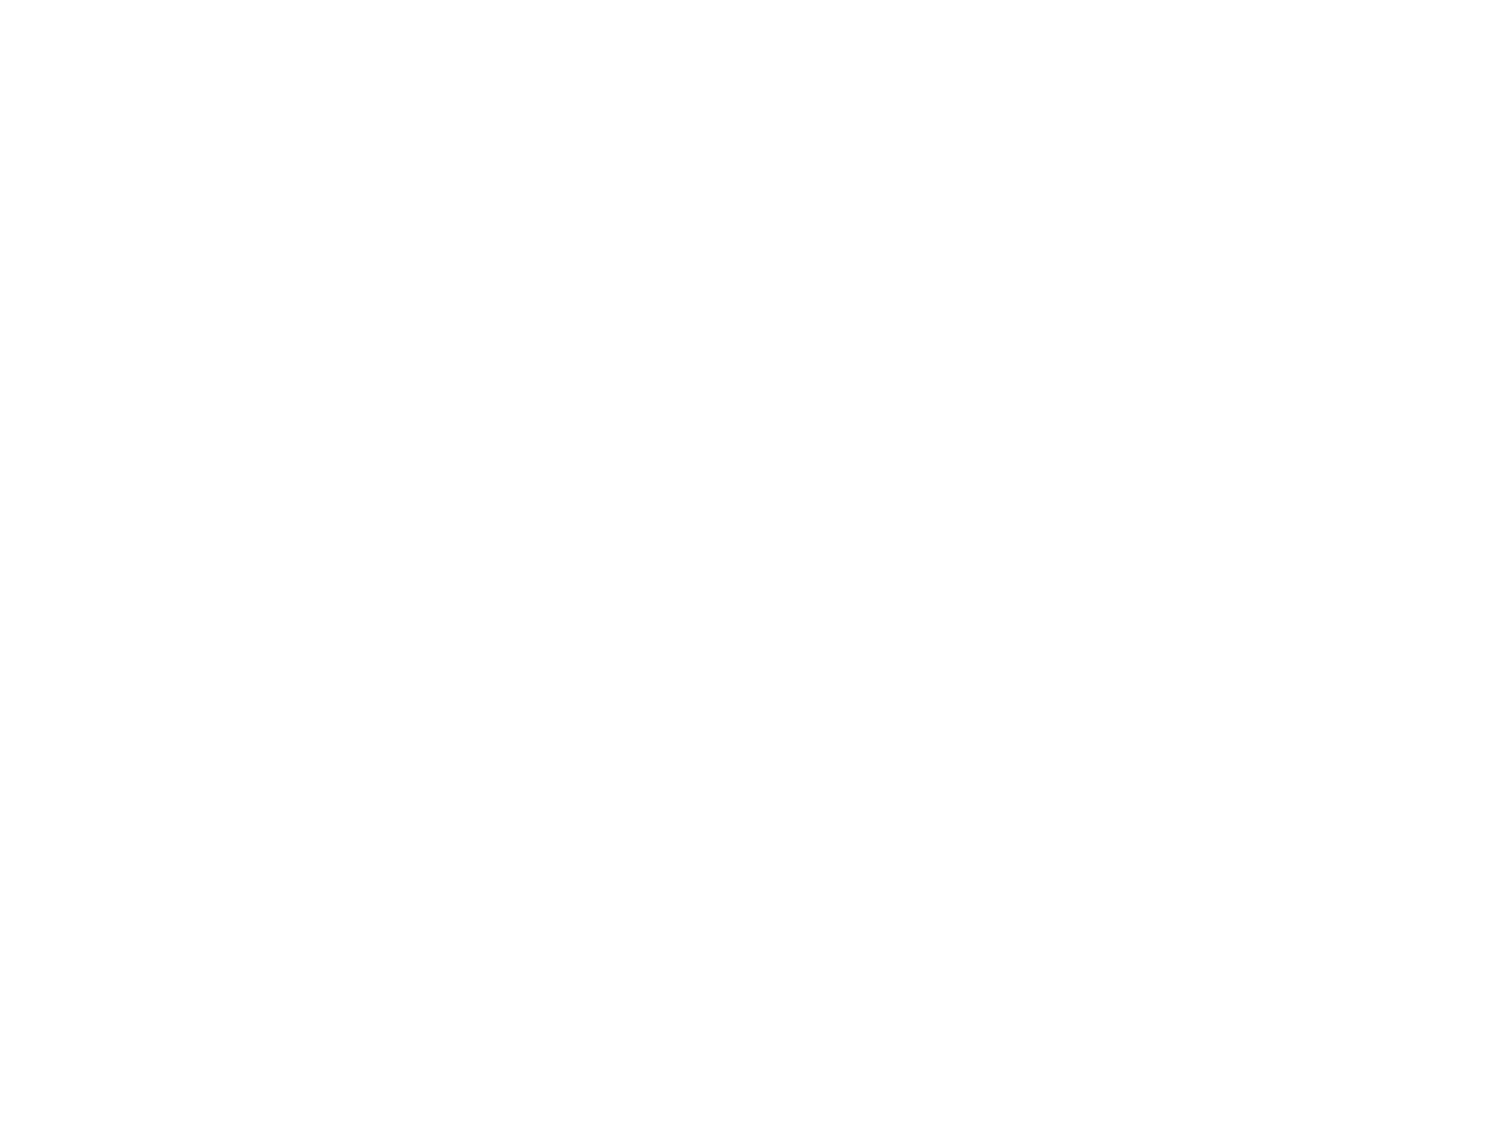

# Does a 1 Unit increase Make Sense?
If a players average number of puts increases by 1, the average winnings will decrease by a multiplicative factor of .000000832 (e^-18.45)
This seems pretty crazy right, for 1 unit increase, your salary is just a minor fraction of what it would be
Another good place for summary stats